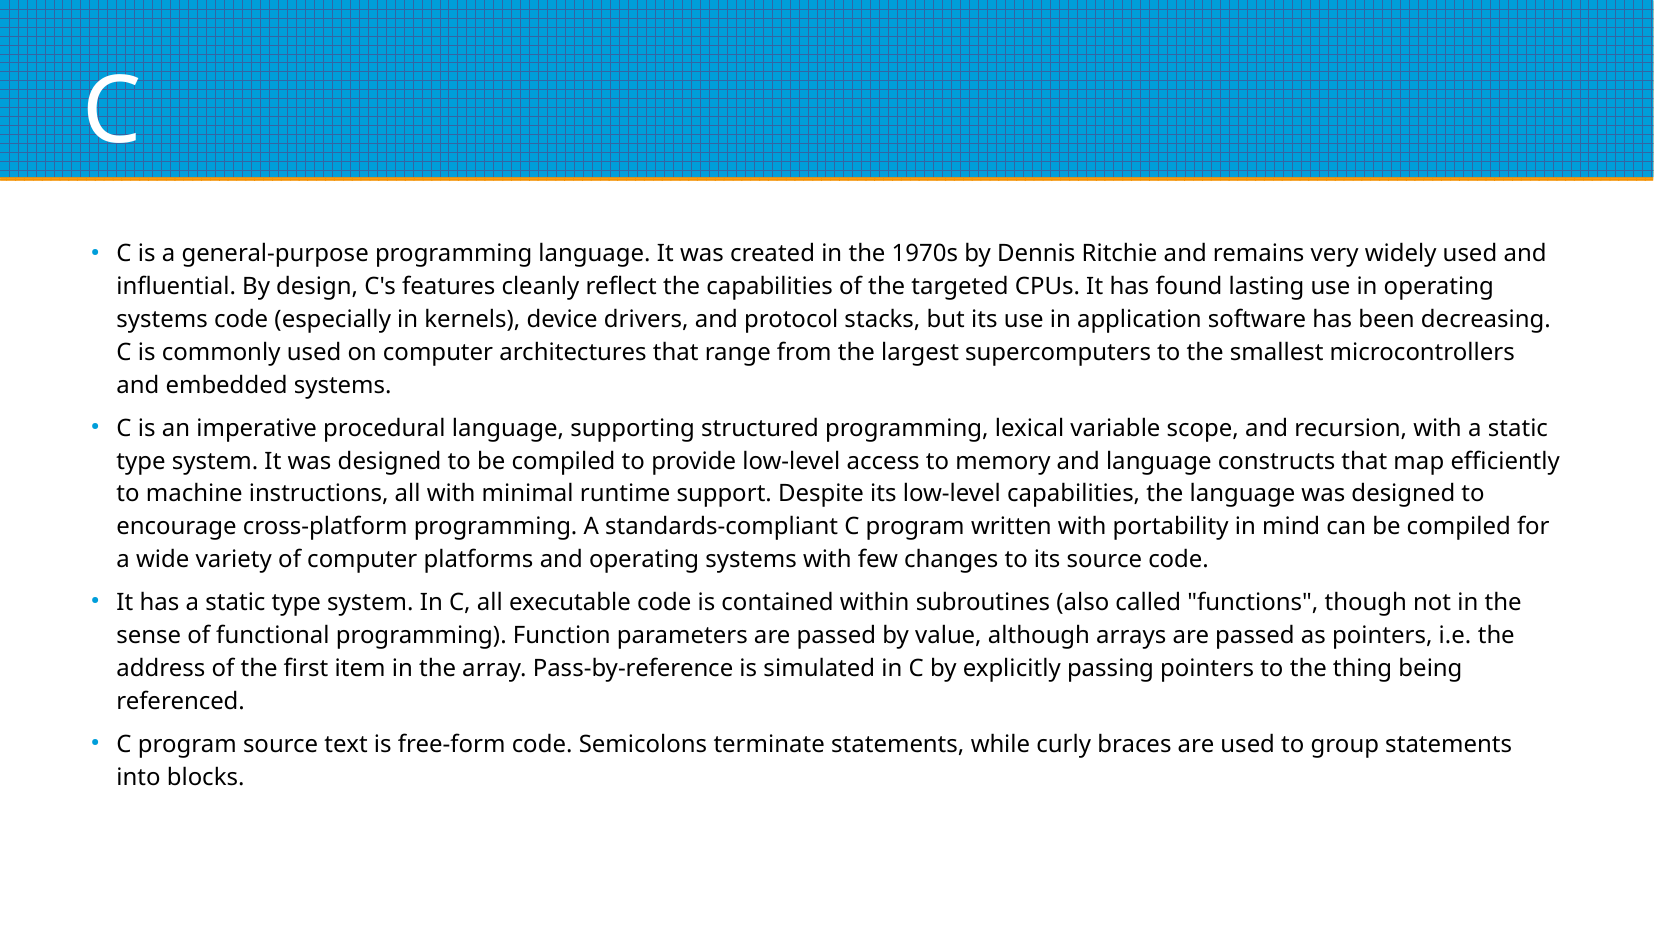

# C
C is a general-purpose programming language. It was created in the 1970s by Dennis Ritchie and remains very widely used and influential. By design, C's features cleanly reflect the capabilities of the targeted CPUs. It has found lasting use in operating systems code (especially in kernels), device drivers, and protocol stacks, but its use in application software has been decreasing. C is commonly used on computer architectures that range from the largest supercomputers to the smallest microcontrollers and embedded systems.
C is an imperative procedural language, supporting structured programming, lexical variable scope, and recursion, with a static type system. It was designed to be compiled to provide low-level access to memory and language constructs that map efficiently to machine instructions, all with minimal runtime support. Despite its low-level capabilities, the language was designed to encourage cross-platform programming. A standards-compliant C program written with portability in mind can be compiled for a wide variety of computer platforms and operating systems with few changes to its source code.
It has a static type system. In C, all executable code is contained within subroutines (also called "functions", though not in the sense of functional programming). Function parameters are passed by value, although arrays are passed as pointers, i.e. the address of the first item in the array. Pass-by-reference is simulated in C by explicitly passing pointers to the thing being referenced.
C program source text is free-form code. Semicolons terminate statements, while curly braces are used to group statements into blocks.